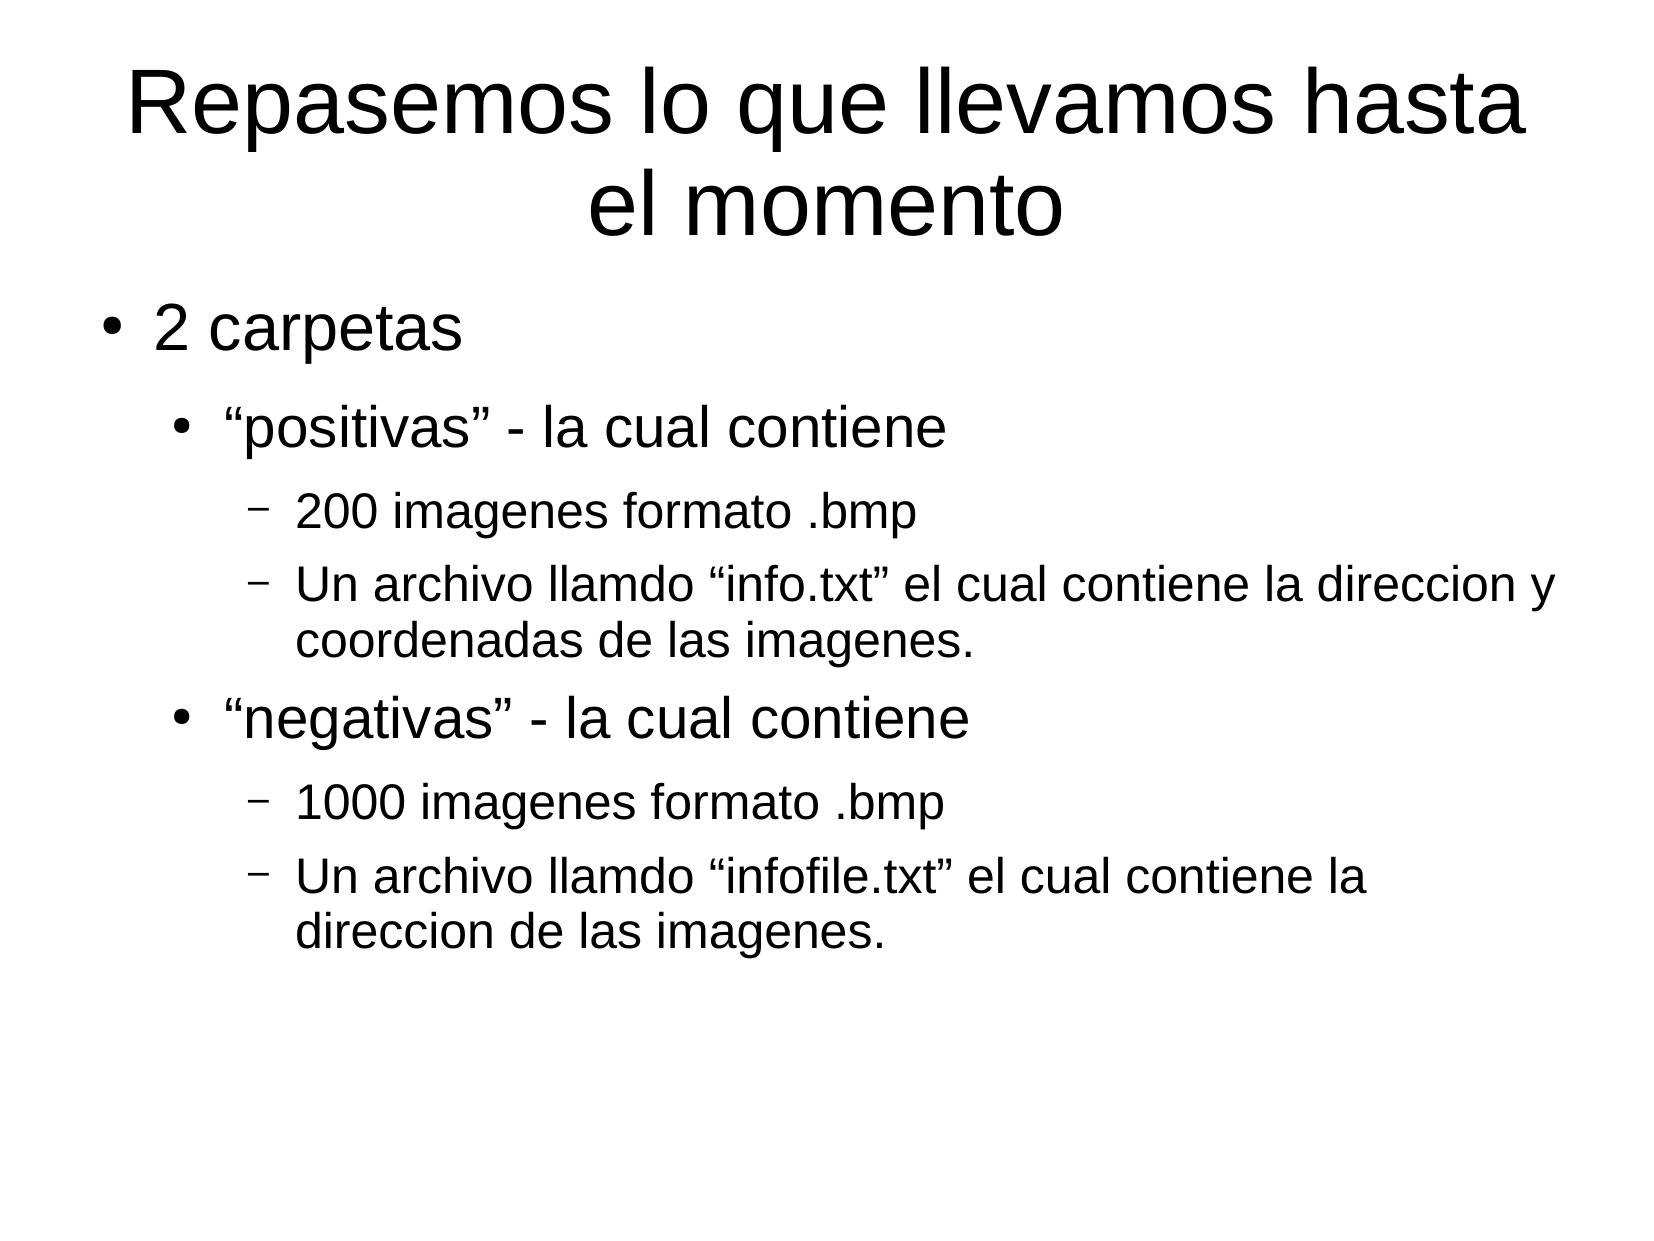

# Repasemos lo que llevamos hasta el momento
2 carpetas
“positivas” - la cual contiene
200 imagenes formato .bmp
Un archivo llamdo “info.txt” el cual contiene la direccion y coordenadas de las imagenes.
“negativas” - la cual contiene
1000 imagenes formato .bmp
Un archivo llamdo “infofile.txt” el cual contiene la direccion de las imagenes.